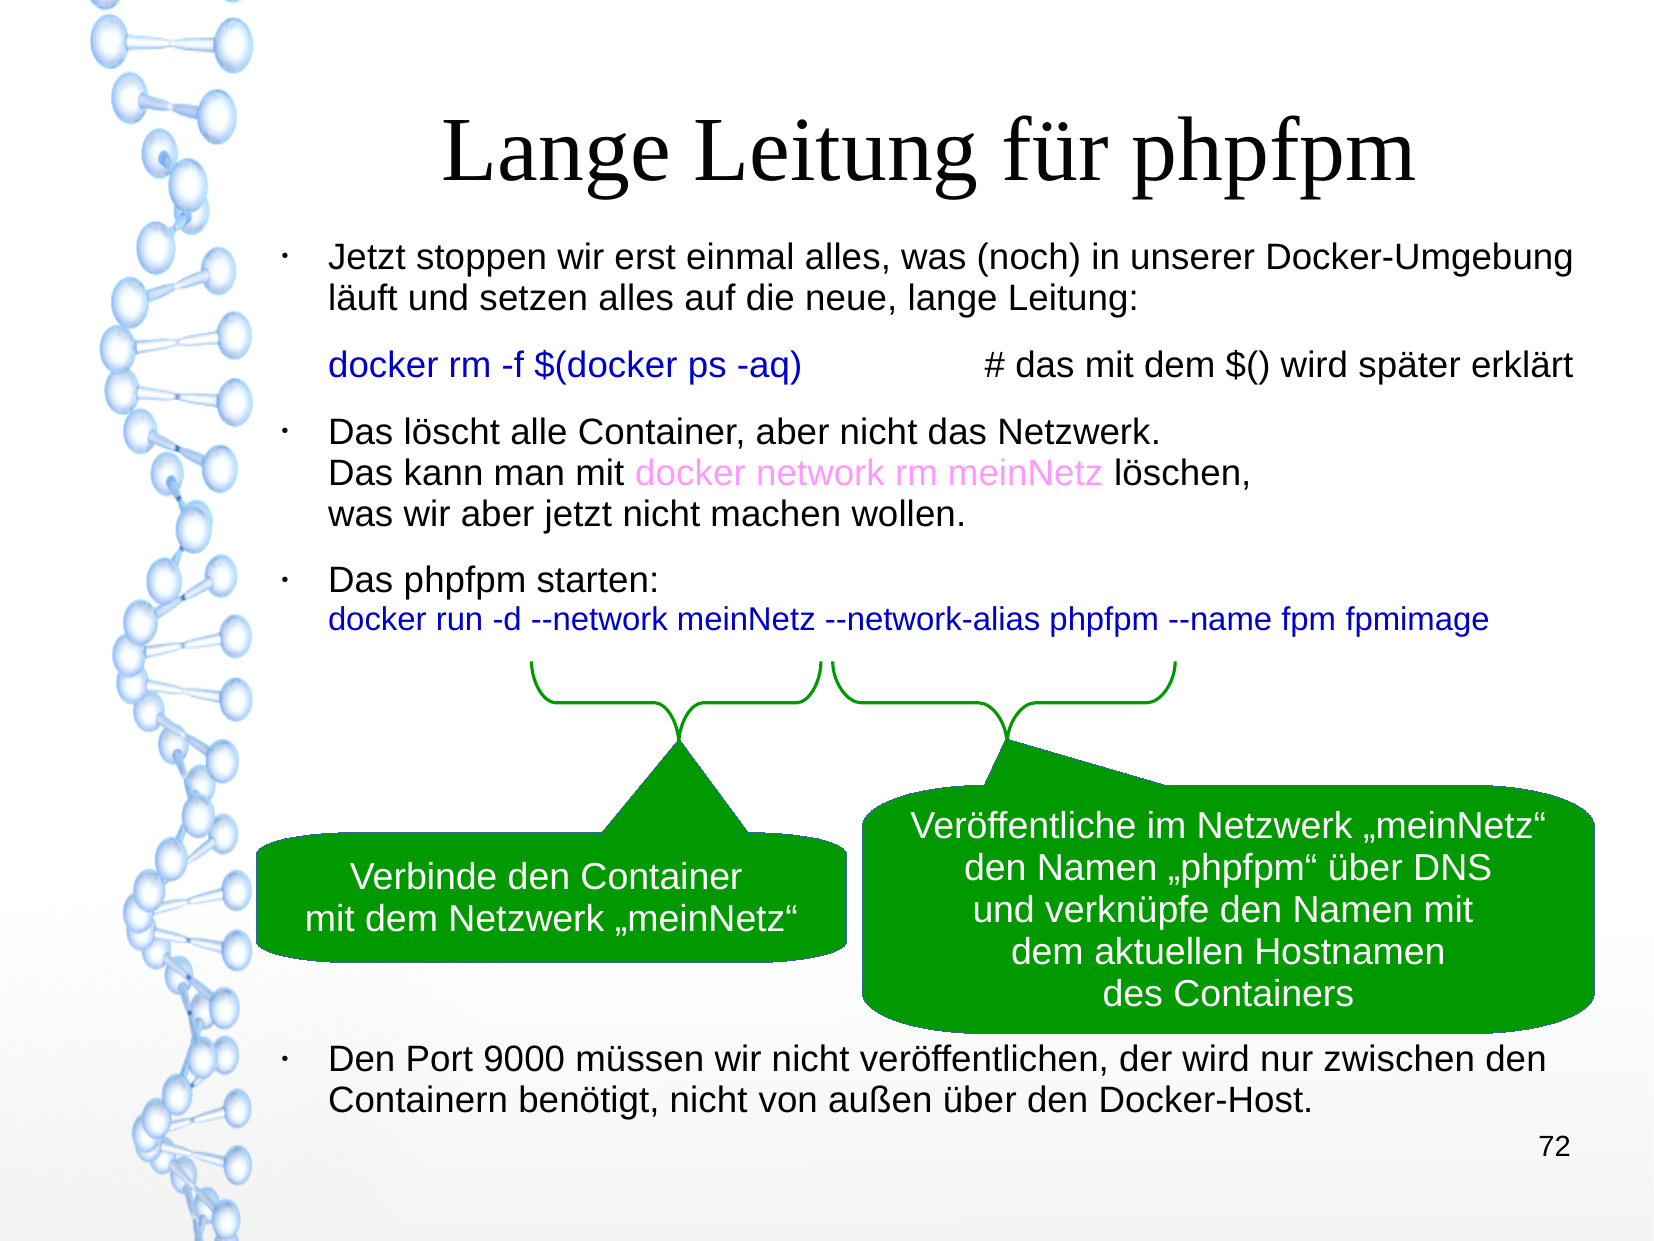

# Lange Leitung für phpfpm
Jetzt stoppen wir erst einmal alles, was (noch) in unserer Docker-Umgebung läuft und setzen alles auf die neue, lange Leitung:
docker rm -f $(docker ps -aq)		 # das mit dem $() wird später erklärt
Das löscht alle Container, aber nicht das Netzwerk.
Das kann man mit docker network rm meinNetz löschen,
was wir aber jetzt nicht machen wollen.
Das phpfpm starten:
docker run -d --network meinNetz --network-alias phpfpm --name fpm fpmimage
Den Port 9000 müssen wir nicht veröffentlichen, der wird nur zwischen den Containern benötigt, nicht von außen über den Docker-Host.
Veröffentliche im Netzwerk „meinNetz“
den Namen „phpfpm“ über DNS
und verknüpfe den Namen mit
dem aktuellen Hostnamen
des Containers
Verbinde den Container
mit dem Netzwerk „meinNetz“
72